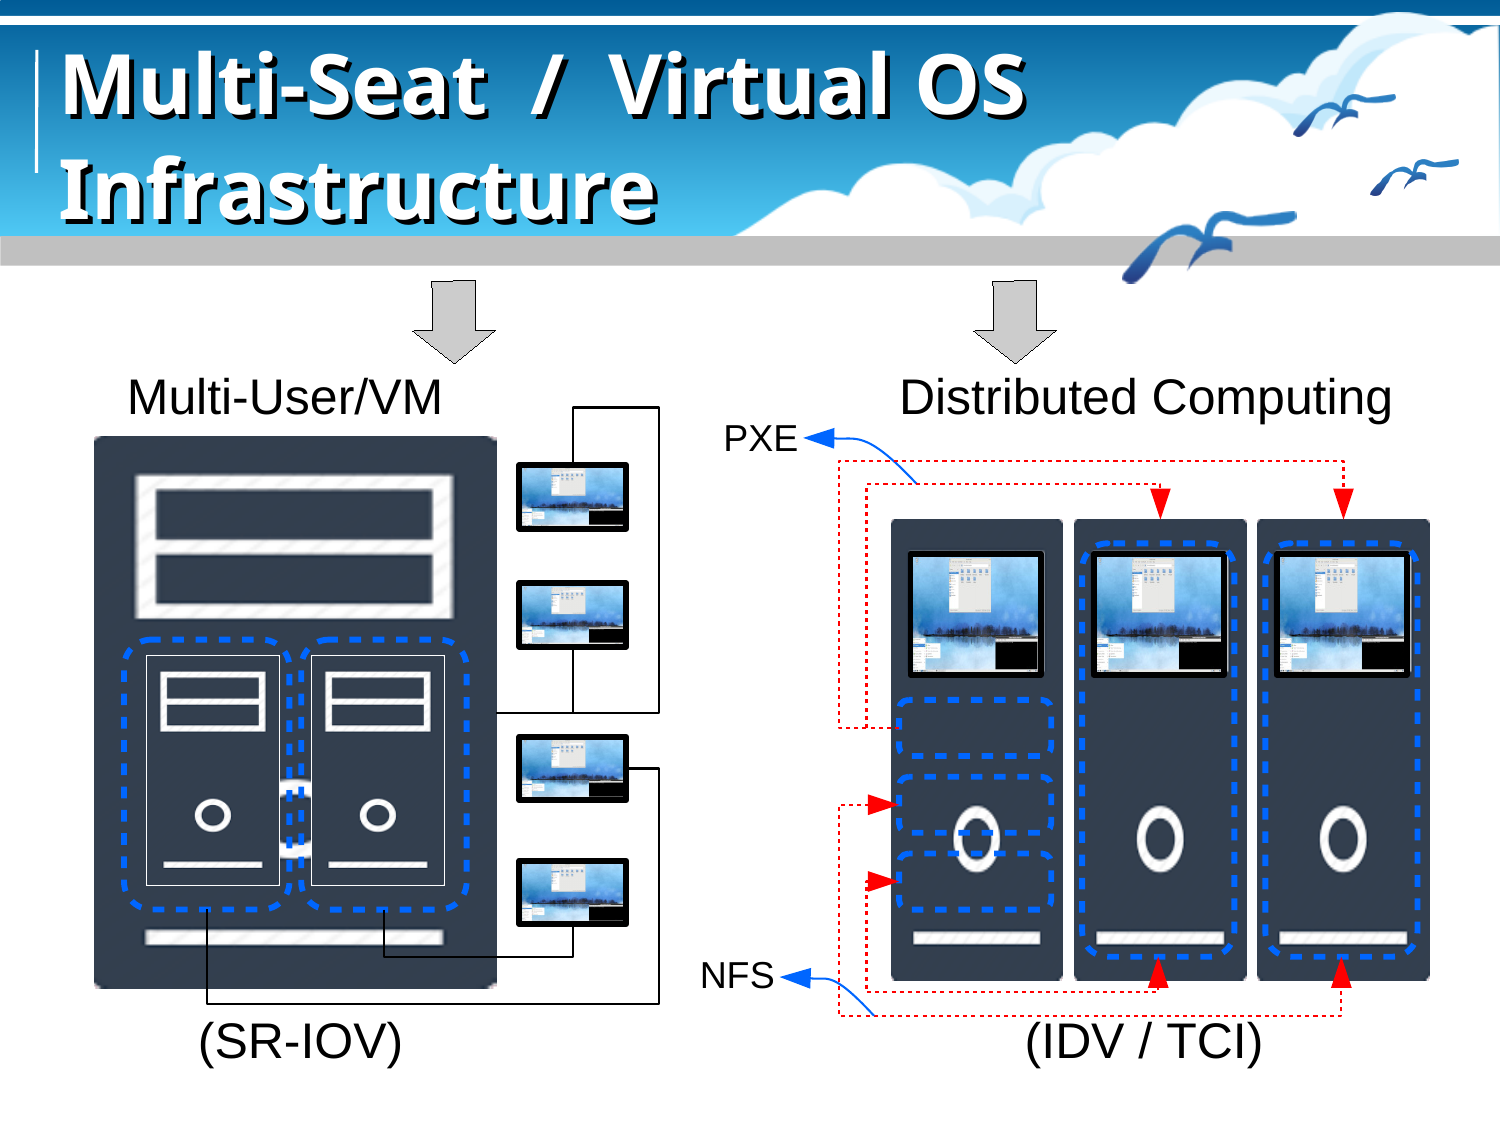

# Multi-Seat / Virtual OS Infrastructure
Multi-User/VM
Distributed Computing
PXE
NFS
(SR-IOV)
(IDV / TCI)